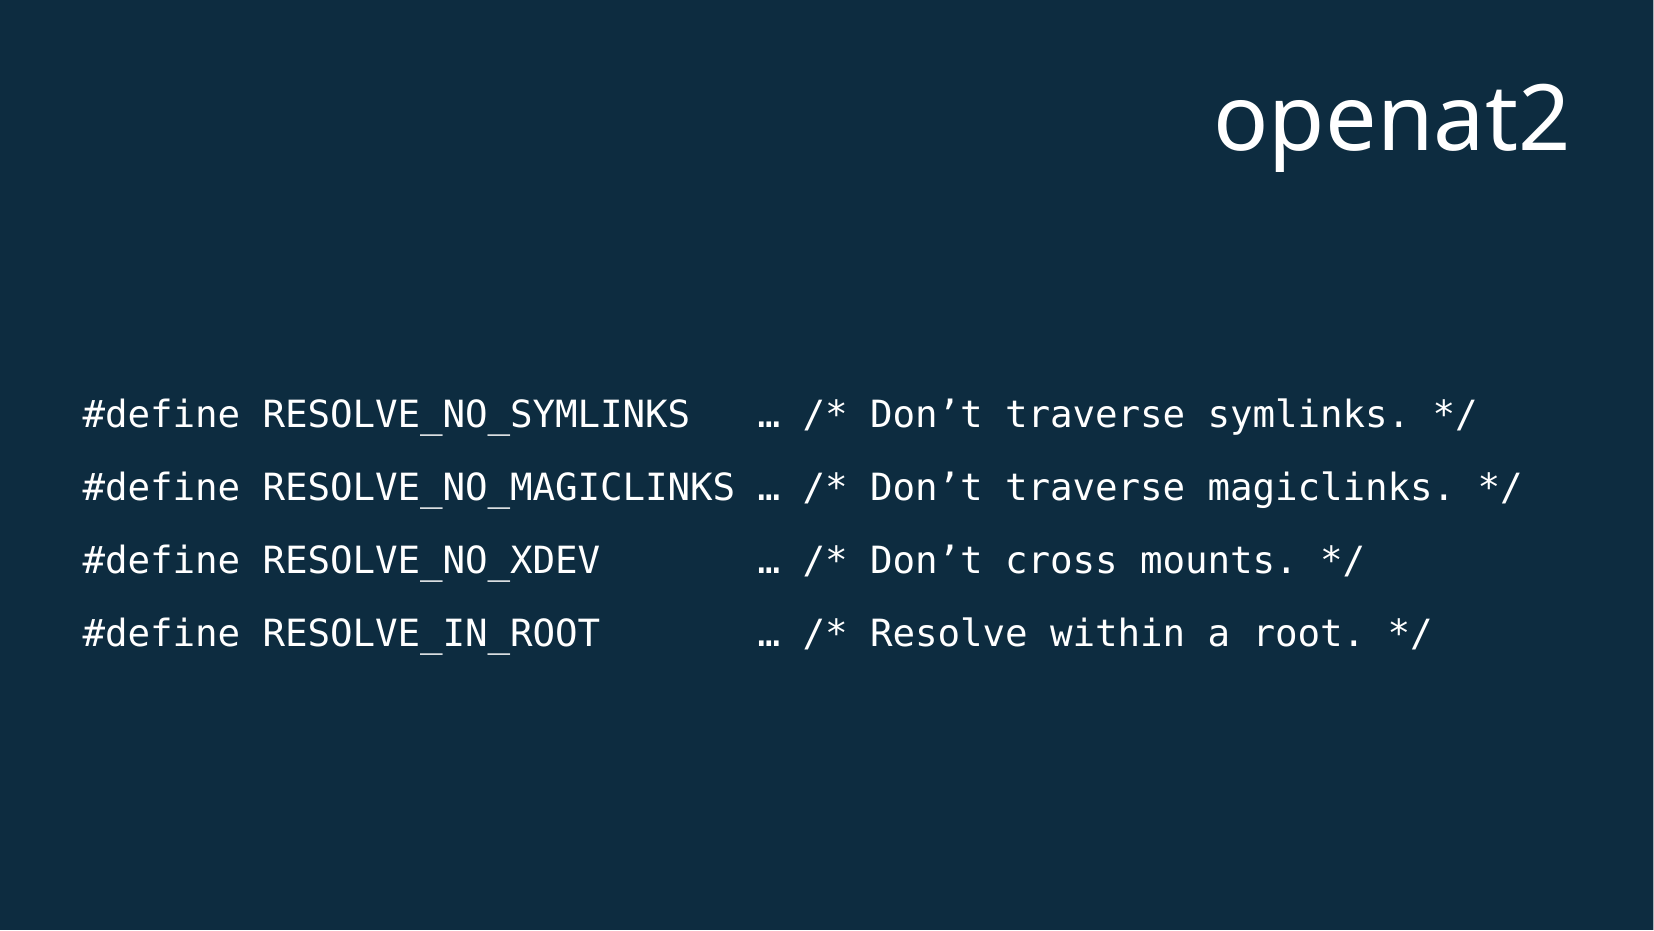

# openat2
#define RESOLVE_NO_SYMLINKS … /* Don’t traverse symlinks. */
#define RESOLVE_NO_MAGICLINKS … /* Don’t traverse magiclinks. */
#define RESOLVE_NO_XDEV … /* Don’t cross mounts. */
#define RESOLVE_IN_ROOT … /* Resolve within a root. */